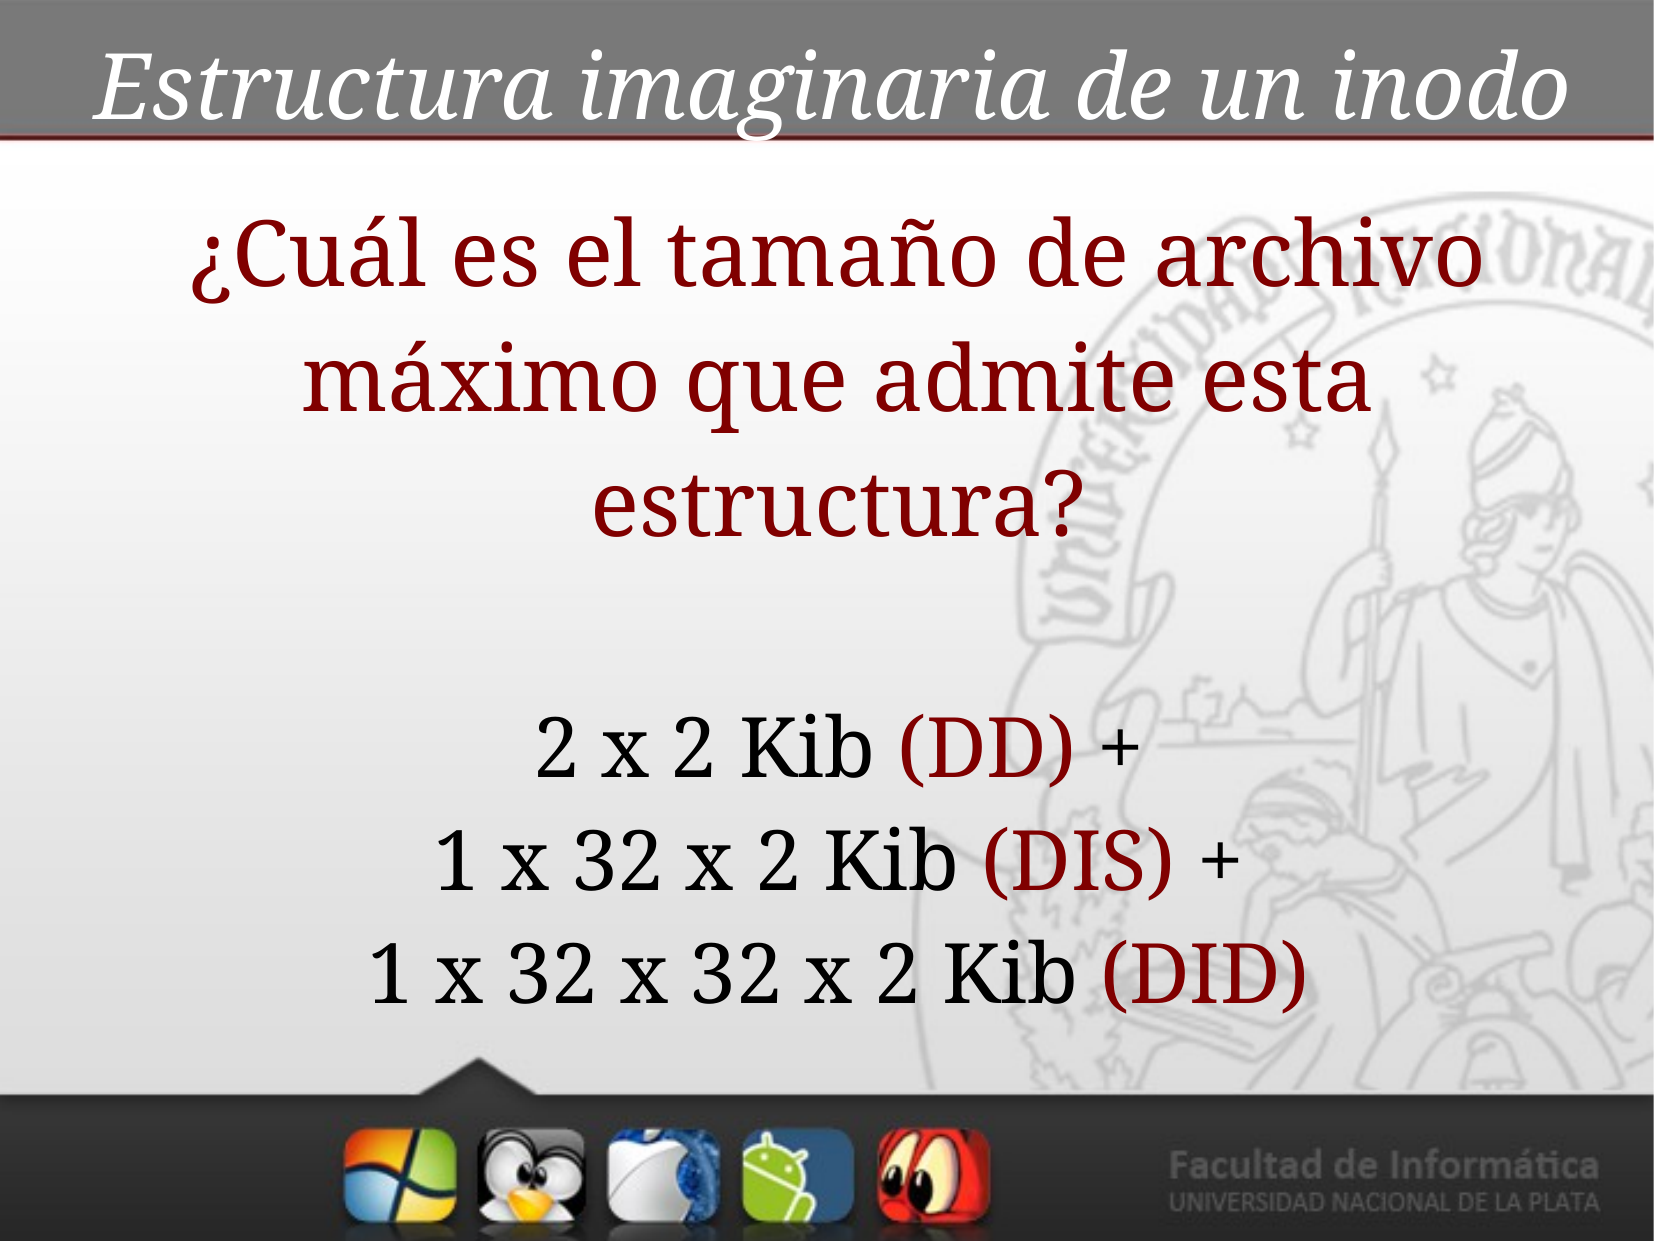

Estructura imaginaria de un inodo
# ¿Cuál es el tamaño de archivo máximo que admite esta estructura?
2 x 2 Kib (DD) +
1 x 32 x 2 Kib (DIS) +
1 x 32 x 32 x 2 Kib (DID)